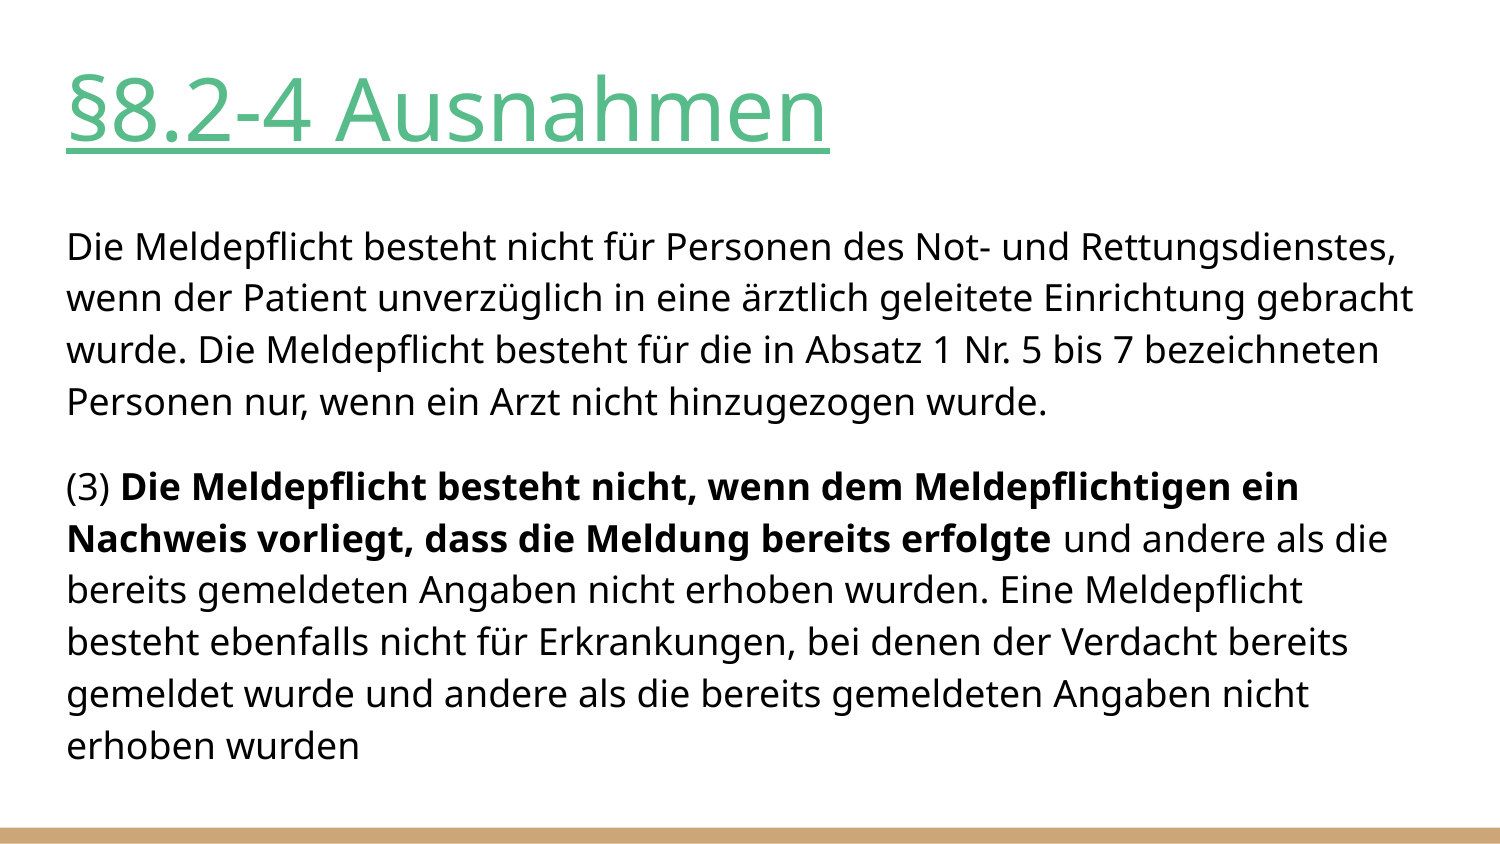

# §8.2-4 Ausnahmen
Die Meldepflicht besteht nicht für Personen des Not- und Rettungsdienstes, wenn der Patient unverzüglich in eine ärztlich geleitete Einrichtung gebracht wurde. Die Meldepflicht besteht für die in Absatz 1 Nr. 5 bis 7 bezeichneten Personen nur, wenn ein Arzt nicht hinzugezogen wurde.
(3) Die Meldepflicht besteht nicht, wenn dem Meldepflichtigen ein Nachweis vorliegt, dass die Meldung bereits erfolgte und andere als die bereits gemeldeten Angaben nicht erhoben wurden. Eine Meldepflicht besteht ebenfalls nicht für Erkrankungen, bei denen der Verdacht bereits gemeldet wurde und andere als die bereits gemeldeten Angaben nicht erhoben wurden